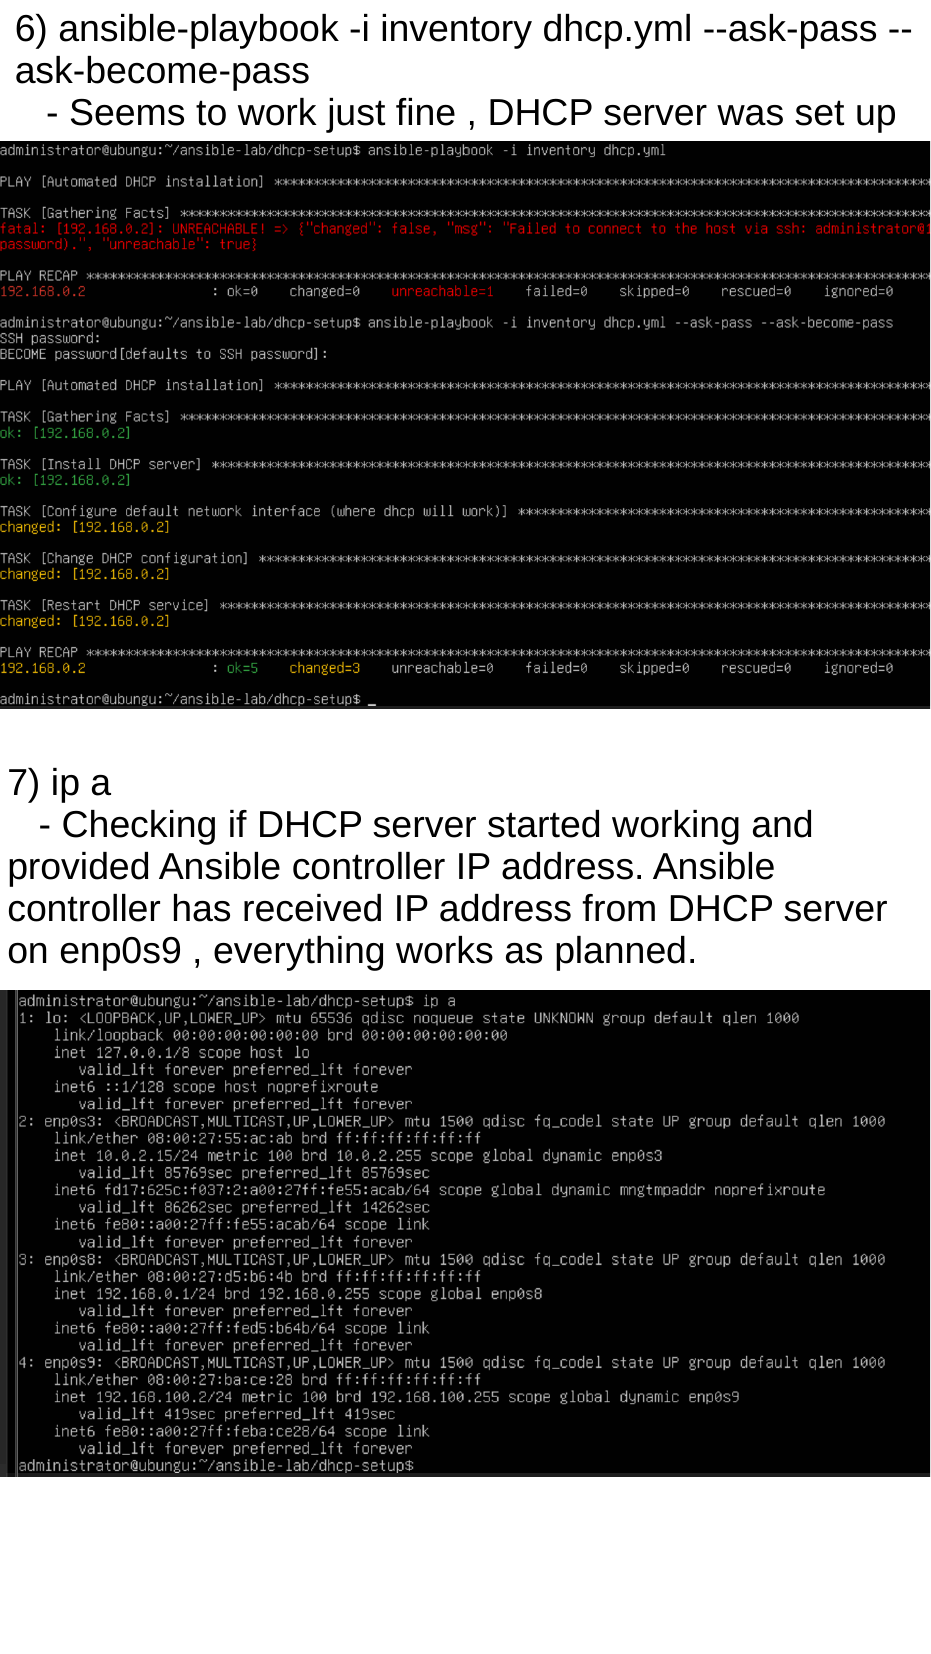

6) ansible-playbook -i inventory dhcp.yml --ask-pass --ask-become-pass
 - Seems to work just fine , DHCP server was set up
7) ip a
 - Checking if DHCP server started working and provided Ansible controller IP address. Ansible controller has received IP address from DHCP server on enp0s9 , everything works as planned.